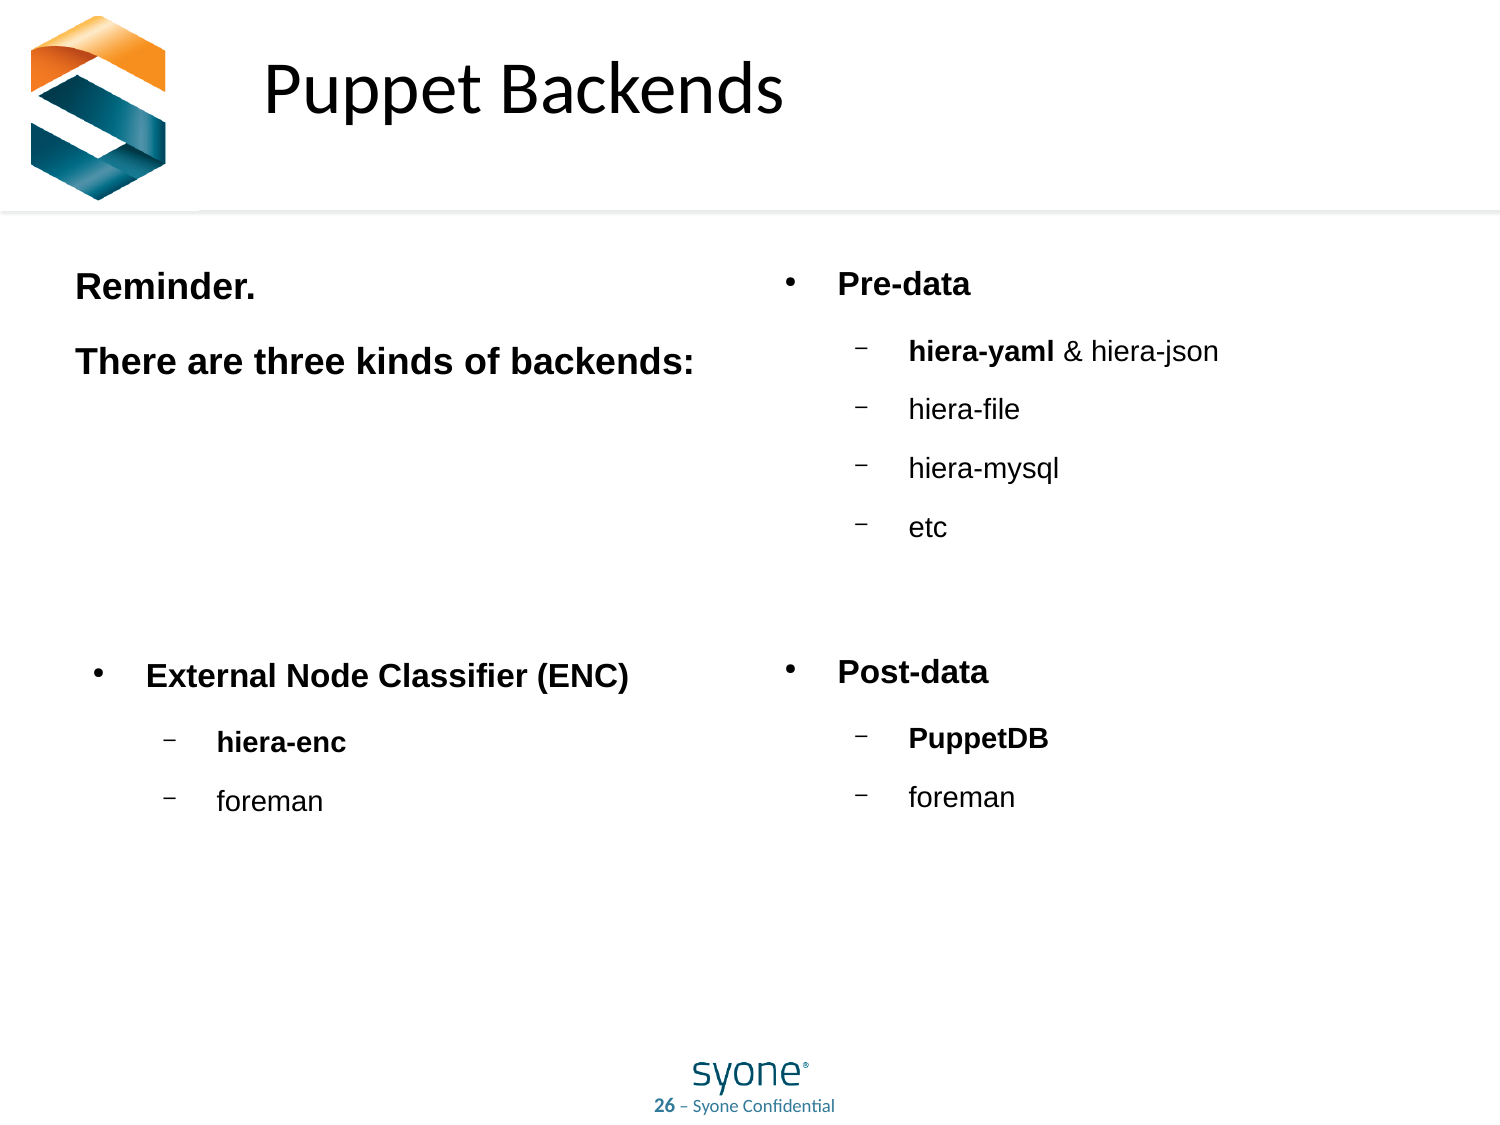

# Puppet Backends
Reminder.
There are three kinds of backends:
Pre-data
hiera-yaml & hiera-json
hiera-file
hiera-mysql
etc
Post-data
PuppetDB
foreman
External Node Classifier (ENC)
hiera-enc
foreman